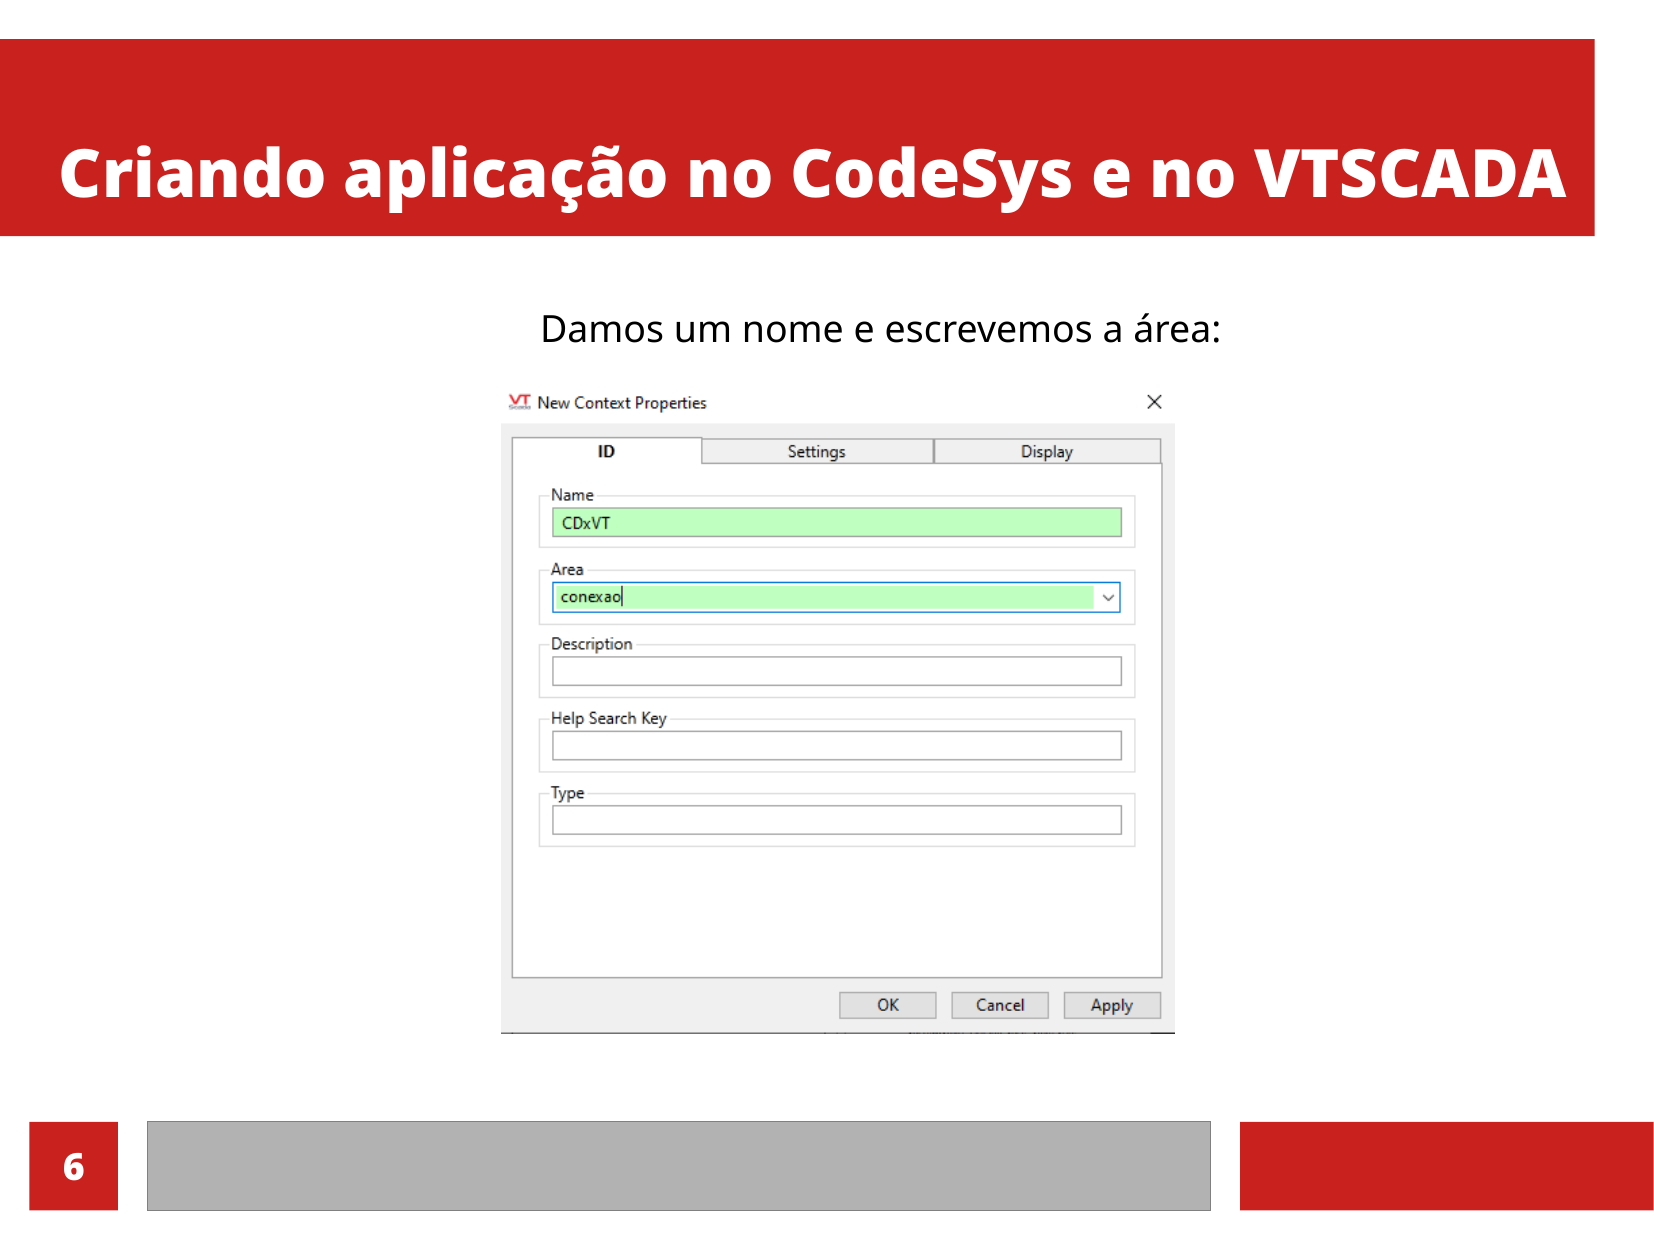

# Criando aplicação no CodeSys e no VTSCADA
Damos um nome e escrevemos a área:
6